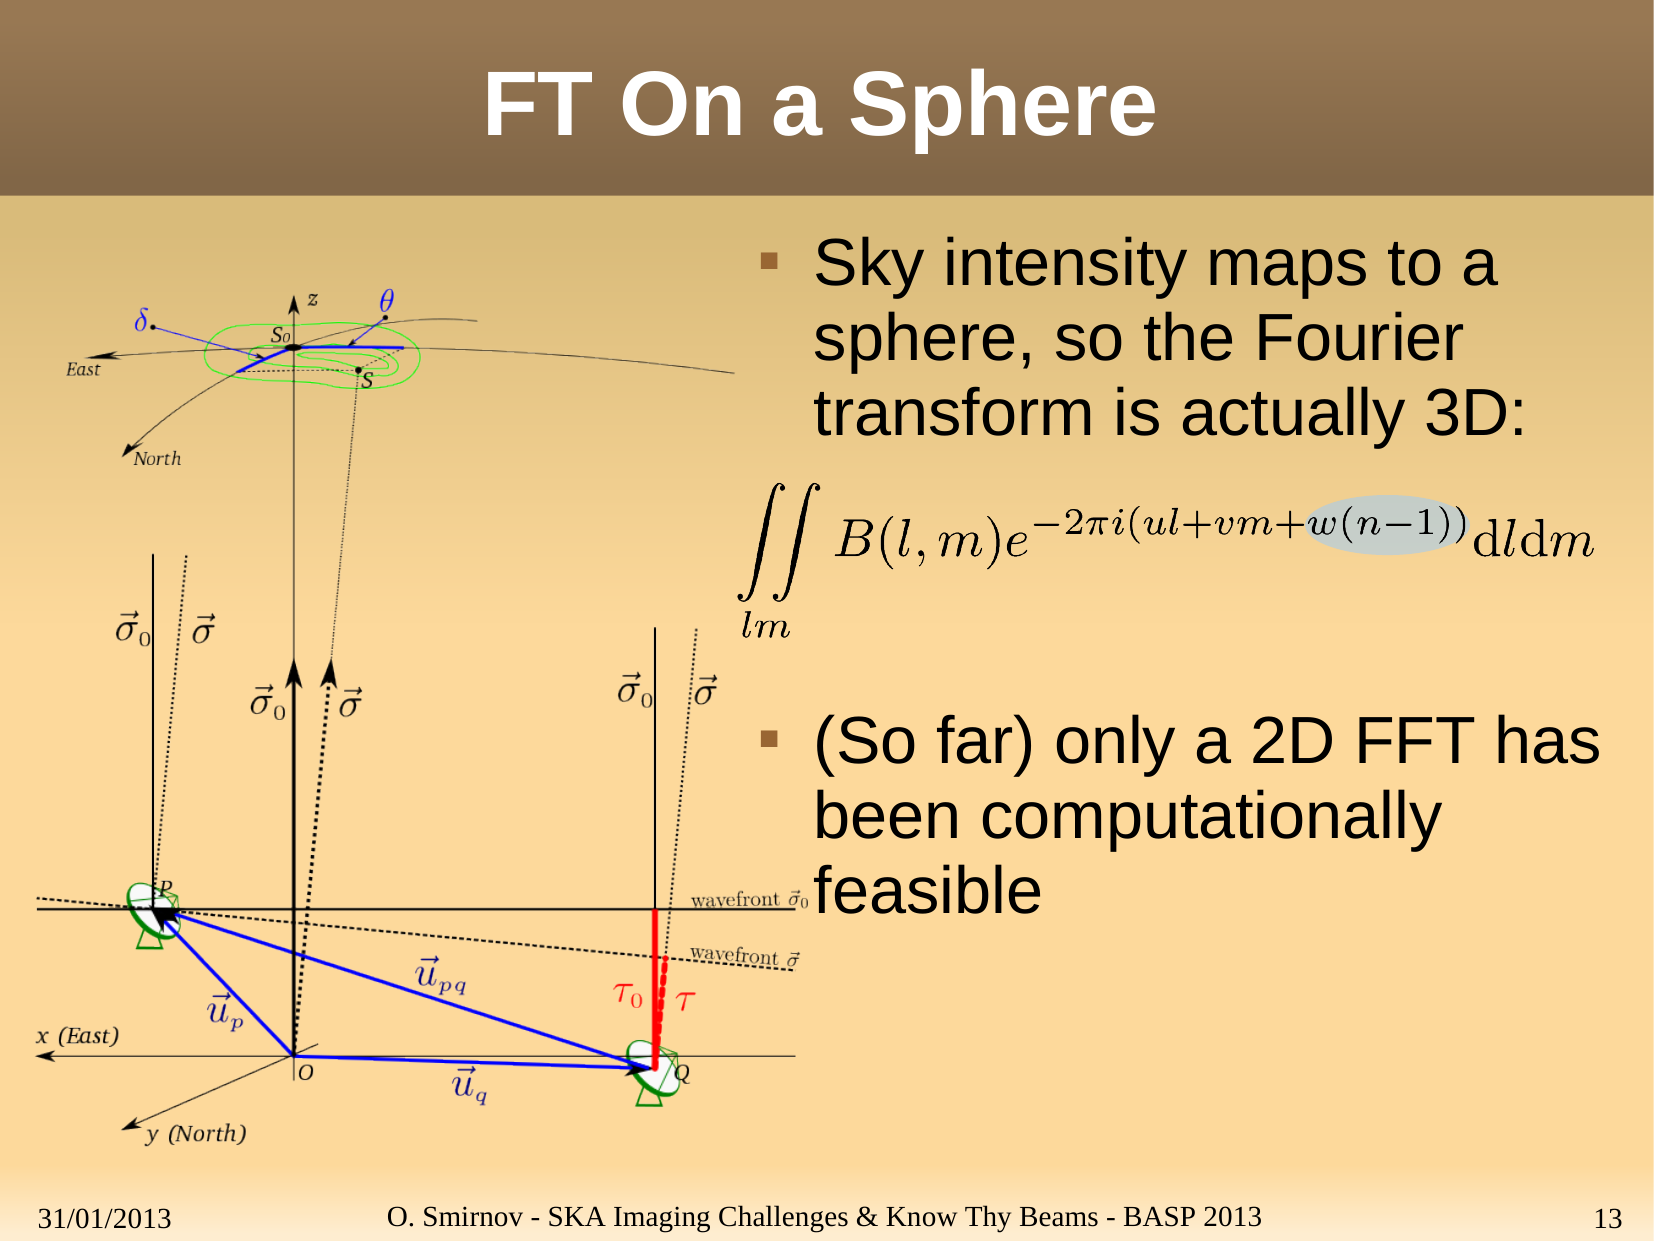

# FT On a Sphere
Sky intensity maps to a sphere, so the Fourier transform is actually 3D:
(So far) only a 2D FFT has been computationally feasible
O. Smirnov - SKA Imaging Challenges & Know Thy Beams - BASP 2013
31/01/2013
13